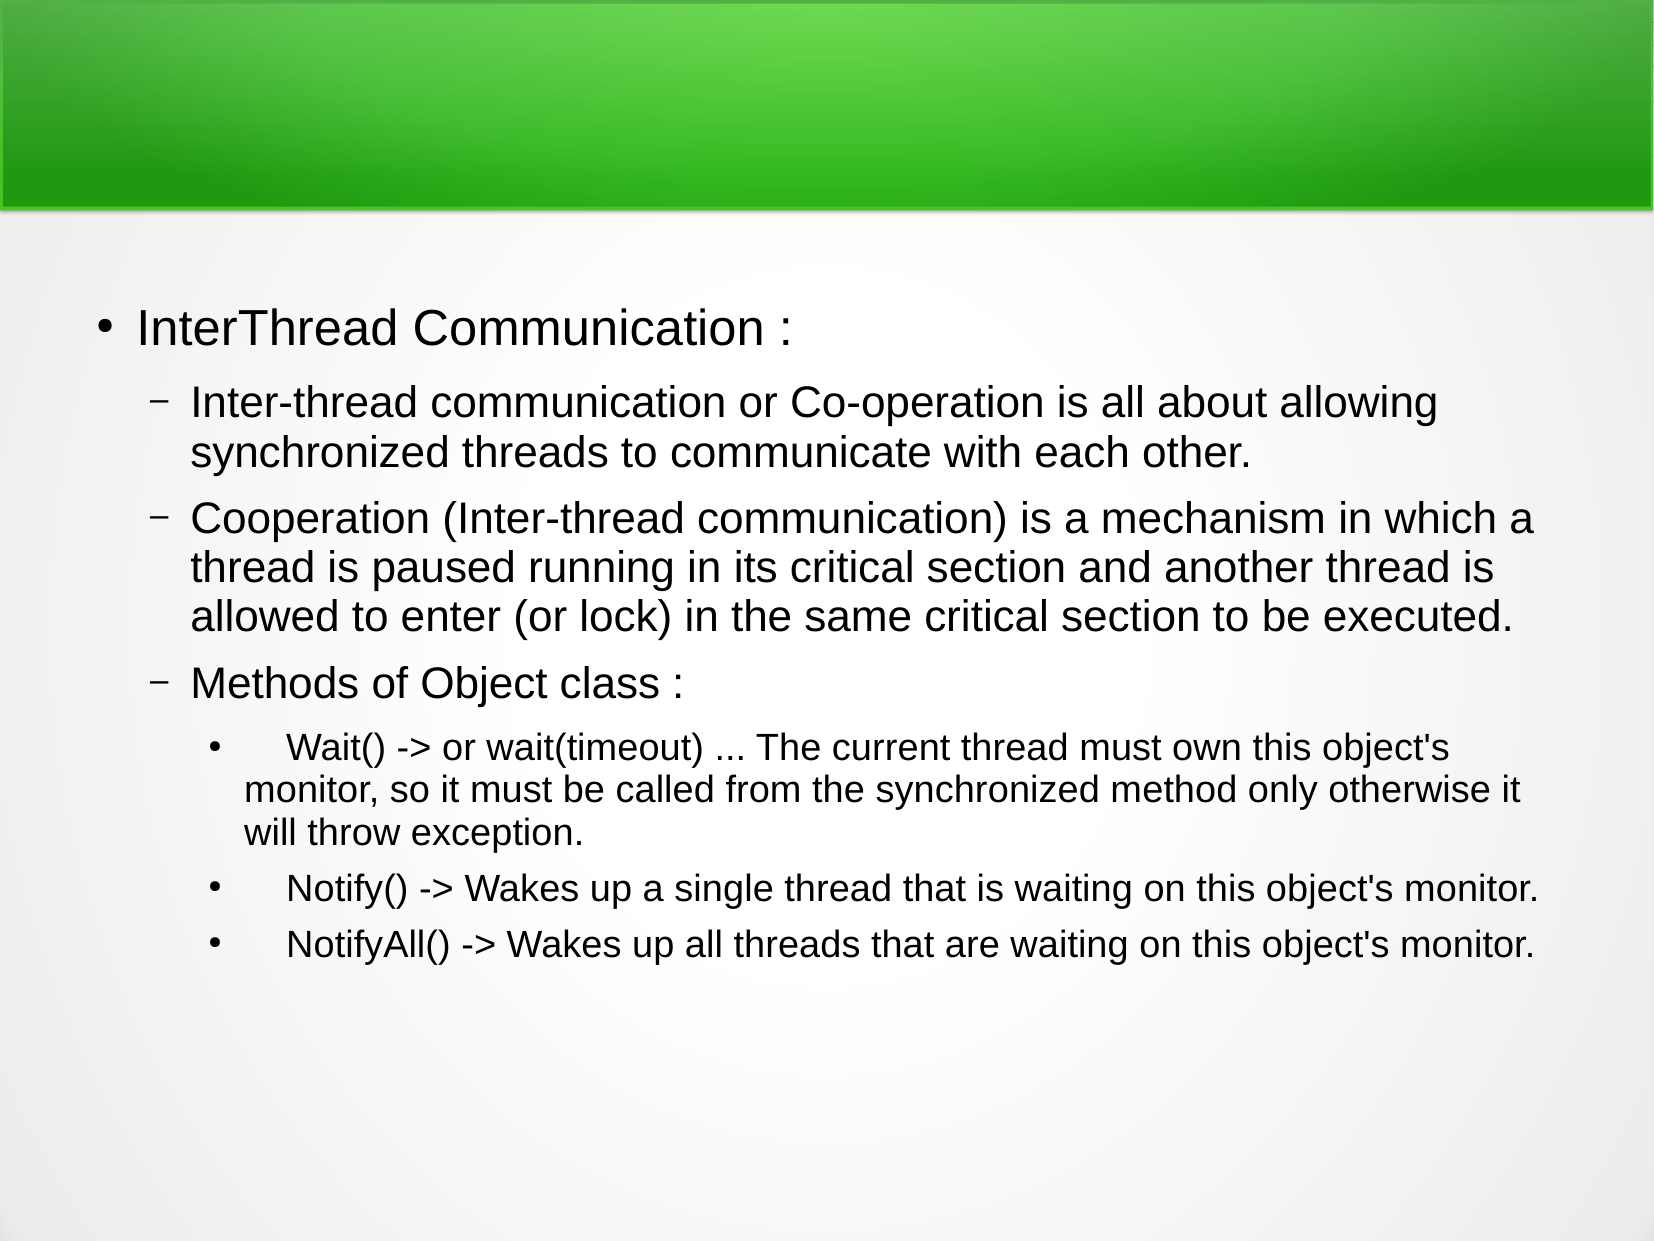

#
InterThread Communication :
Inter-thread communication or Co-operation is all about allowing synchronized threads to communicate with each other.
Cooperation (Inter-thread communication) is a mechanism in which a thread is paused running in its critical section and another thread is allowed to enter (or lock) in the same critical section to be executed.
Methods of Object class :
 Wait() -> or wait(timeout) ... The current thread must own this object's monitor, so it must be called from the synchronized method only otherwise it will throw exception.
 Notify() -> Wakes up a single thread that is waiting on this object's monitor.
 NotifyAll() -> Wakes up all threads that are waiting on this object's monitor.